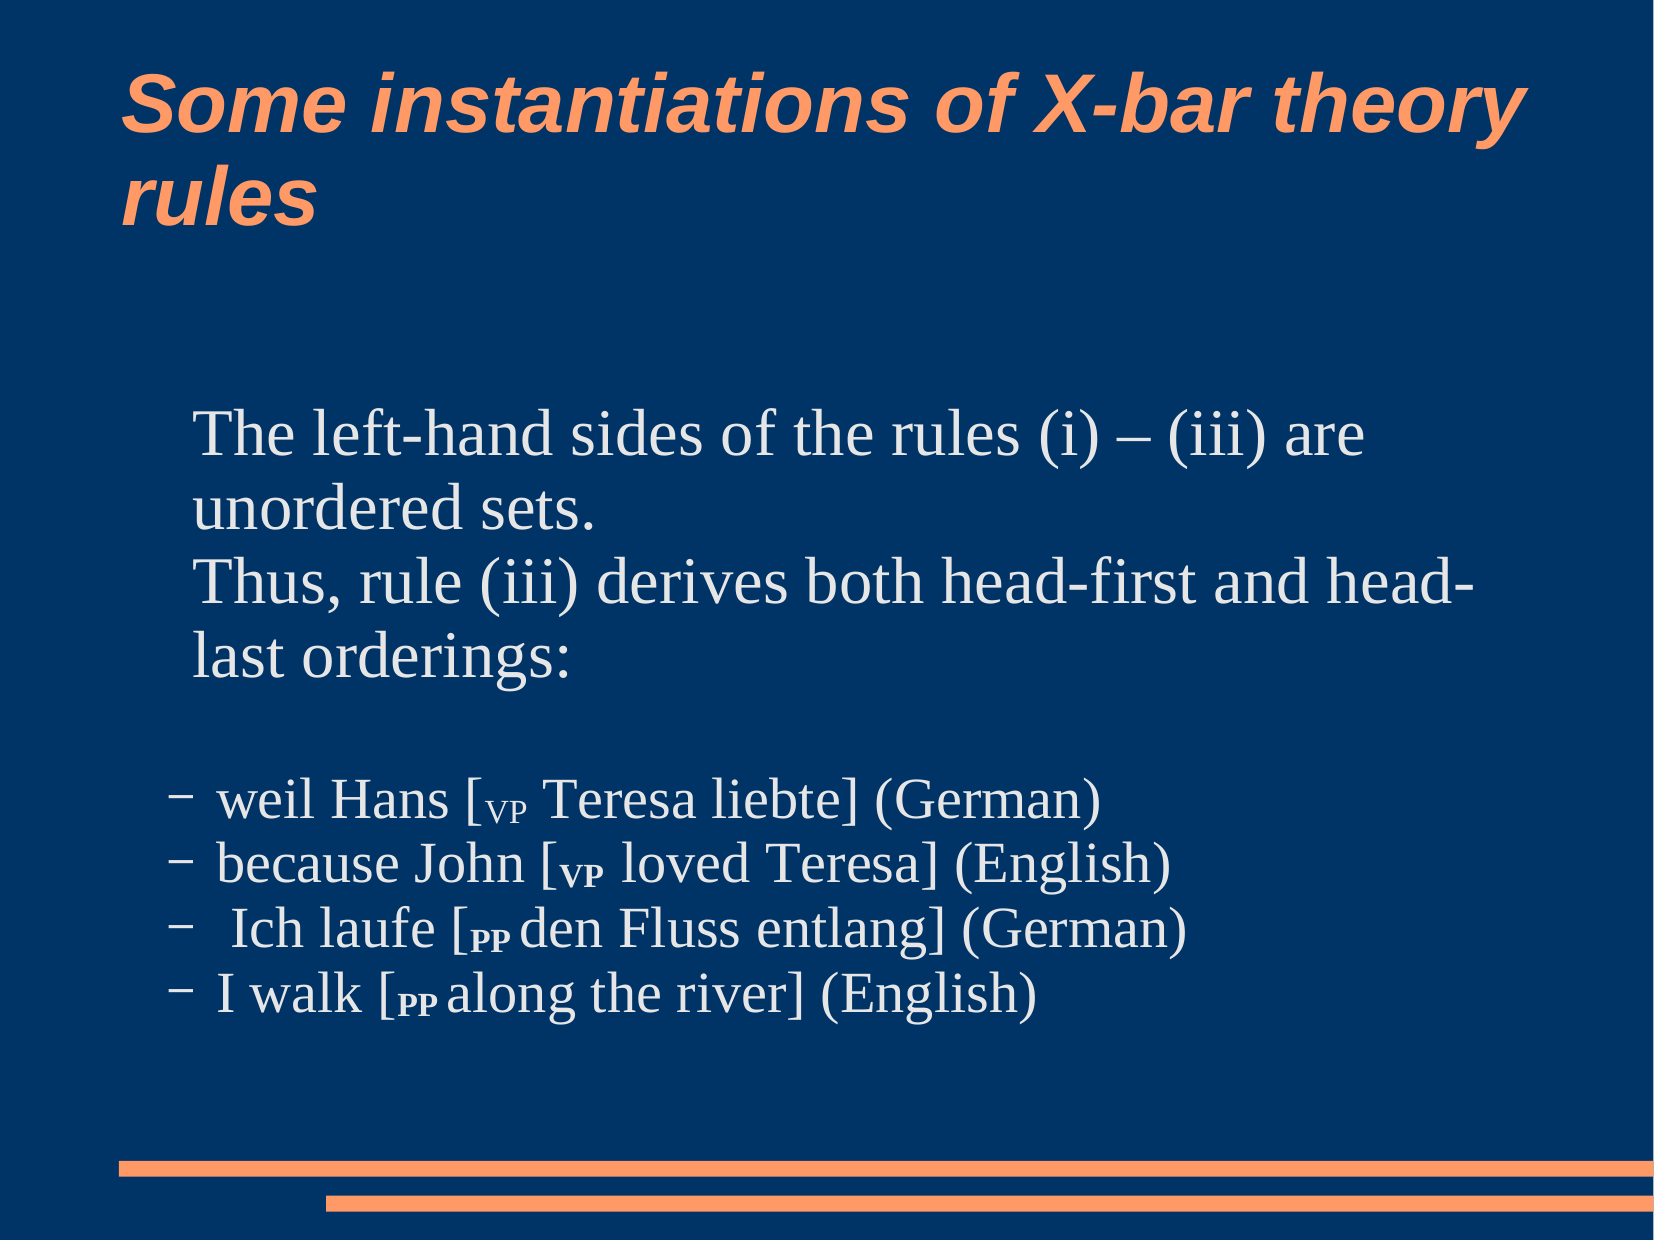

# Some instantiations of X-bar theory rules
The left-hand sides of the rules (i) – (iii) are unordered sets.
Thus, rule (iii) derives both head-first and head-last orderings:
weil Hans [VP Teresa liebte] (German)
because John [VP loved Teresa] (English)
 Ich laufe [PP den Fluss entlang] (German)
I walk [PP along the river] (English)